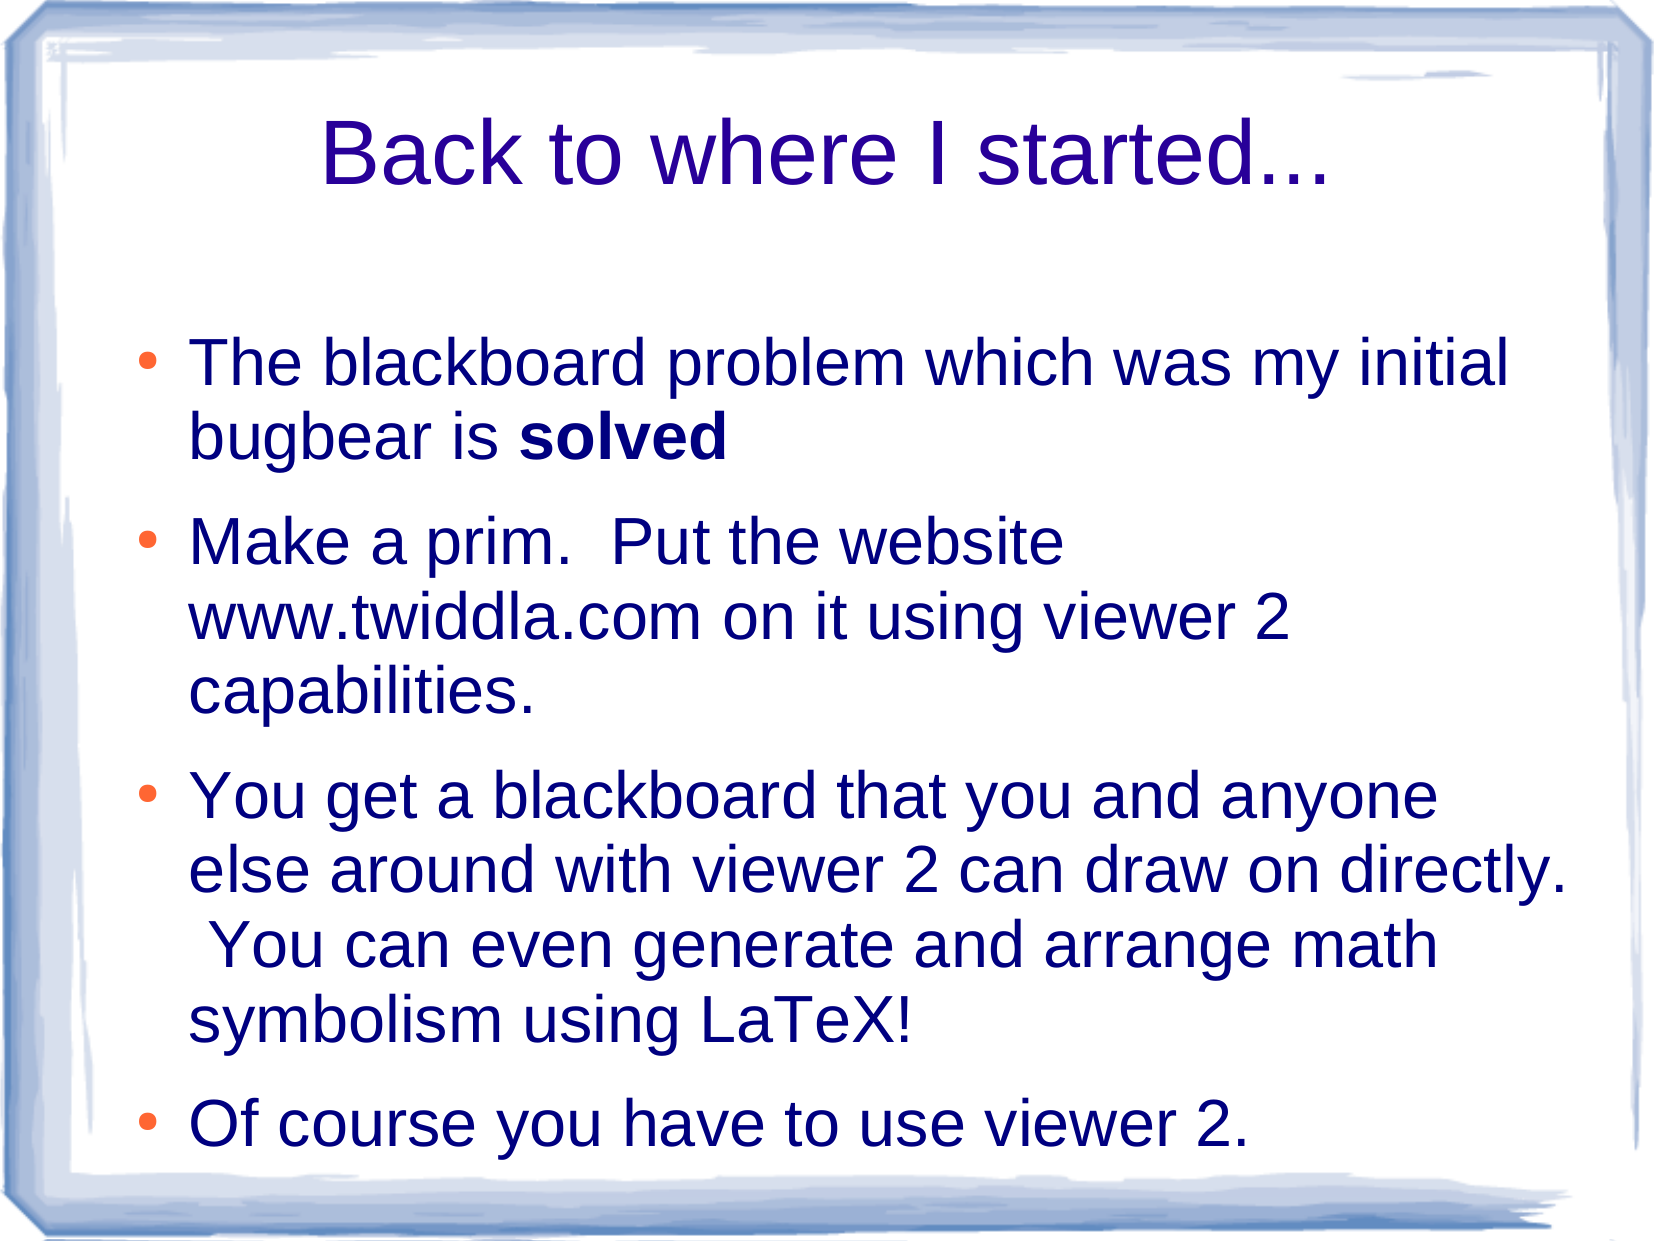

# Back to where I started...
The blackboard problem which was my initial bugbear is solved
Make a prim. Put the website www.twiddla.com on it using viewer 2 capabilities.
You get a blackboard that you and anyone else around with viewer 2 can draw on directly. You can even generate and arrange math symbolism using LaTeX!
Of course you have to use viewer 2.